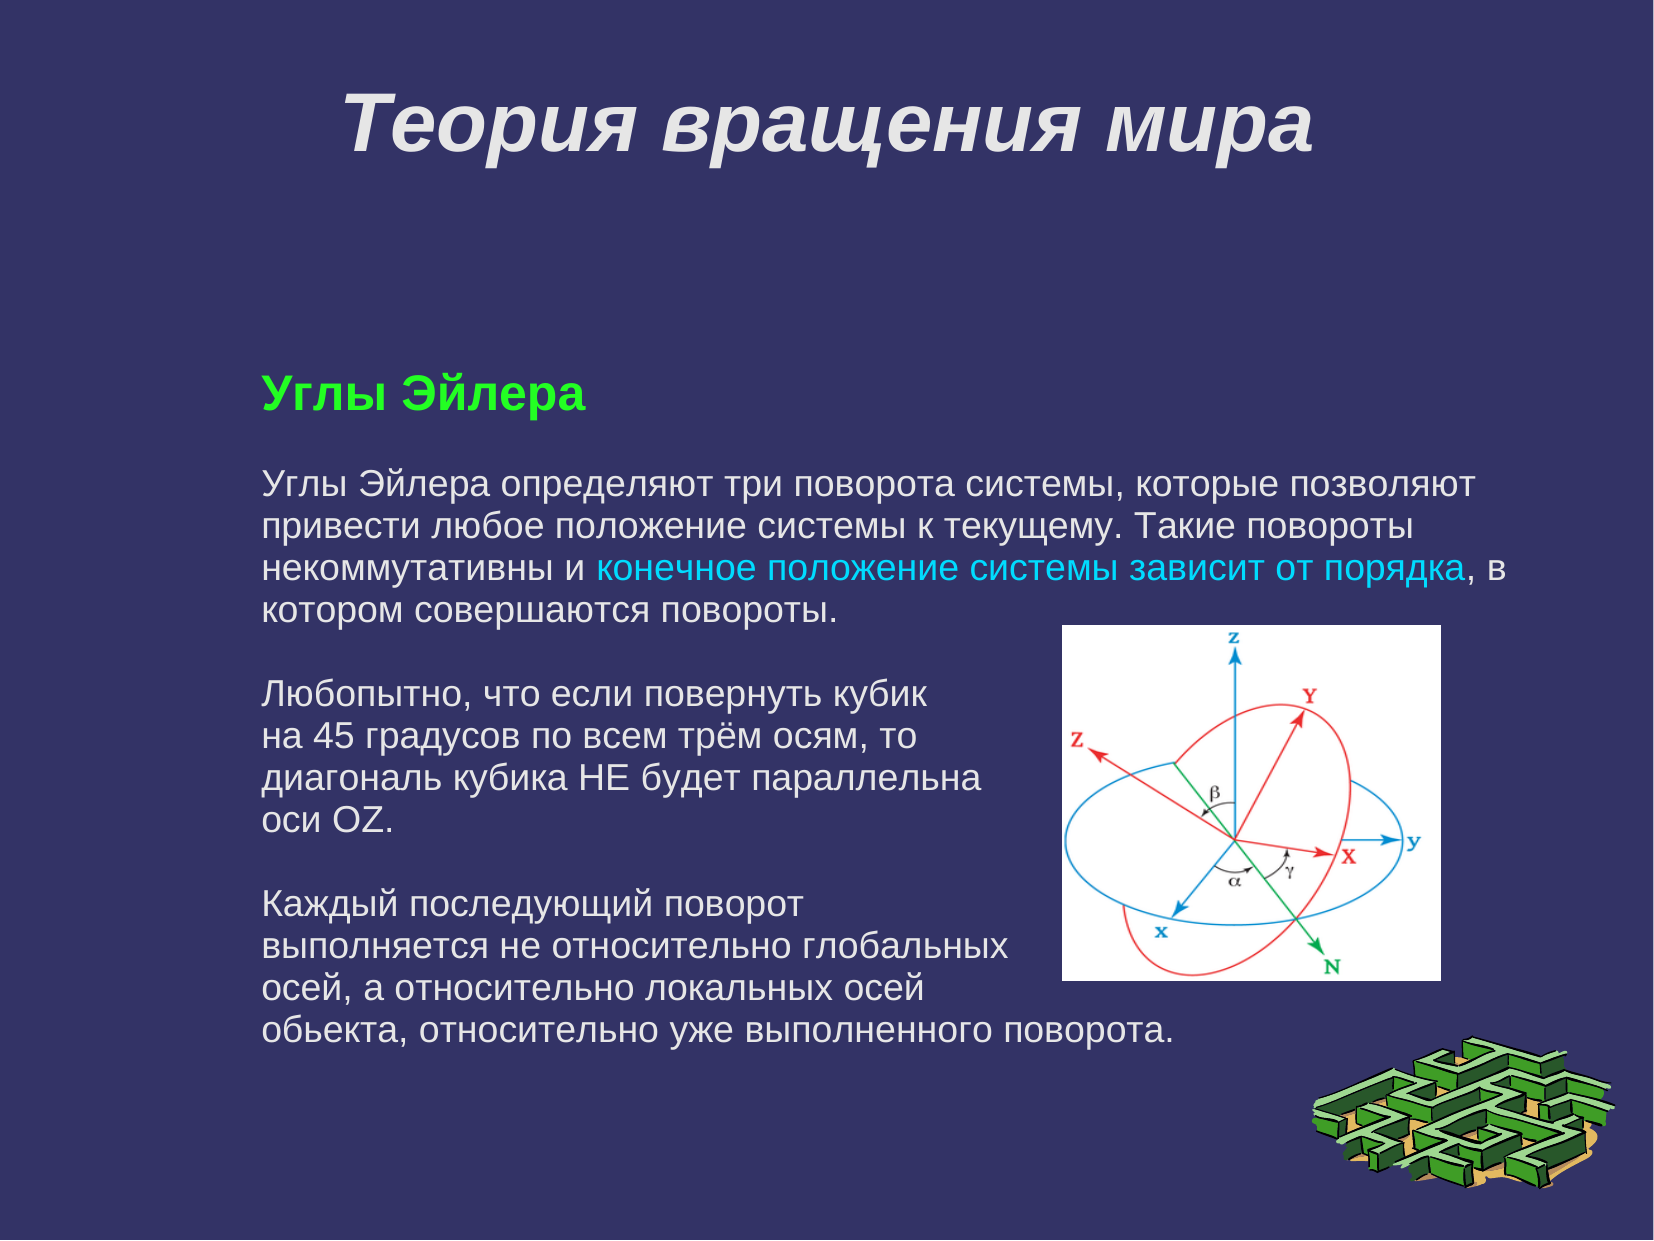

# Теория вращения мира
Углы Эйлера
Углы Эйлера определяют три поворота системы, которые позволяют привести любое положение системы к текущему. Такие повороты некоммутативны и конечное положение системы зависит от порядка, в котором совершаются повороты.
Любопытно, что если повернуть кубик
на 45 градусов по всем трём осям, то
диагональ кубика НЕ будет параллельна
оси OZ.
Каждый последующий поворот
выполняется не относительно глобальных
осей, а относительно локальных осей
обьекта, относительно уже выполненного поворота.